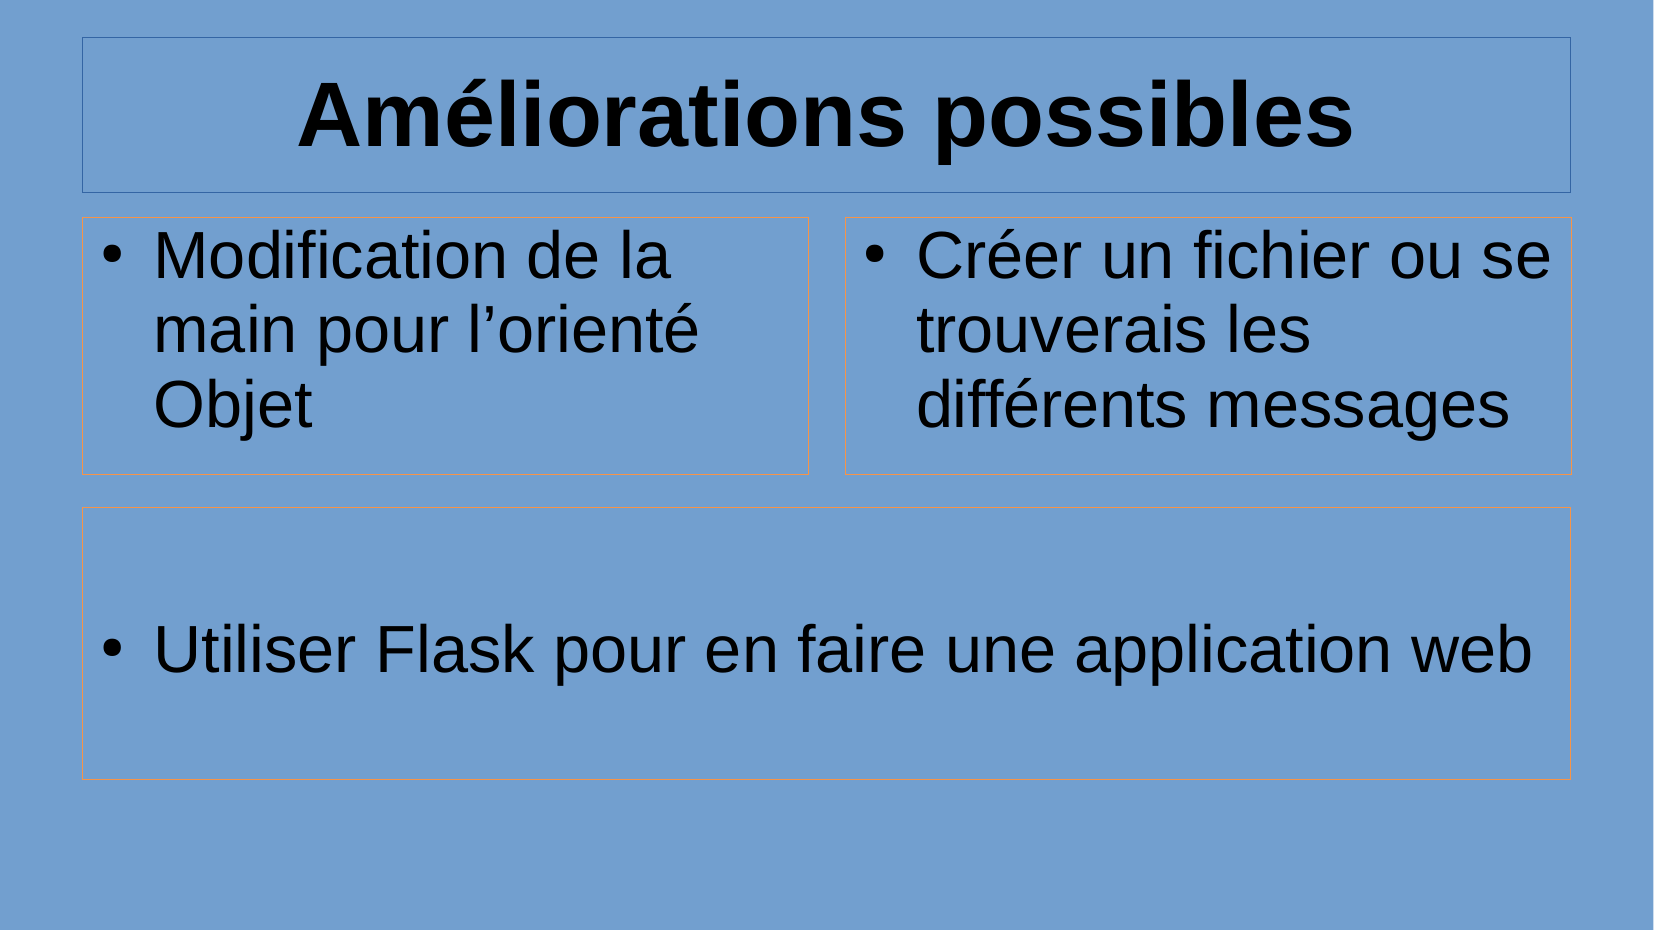

# Améliorations possibles
Modification de la main pour l’orienté Objet
Créer un fichier ou se trouverais les différents messages
Utiliser Flask pour en faire une application web